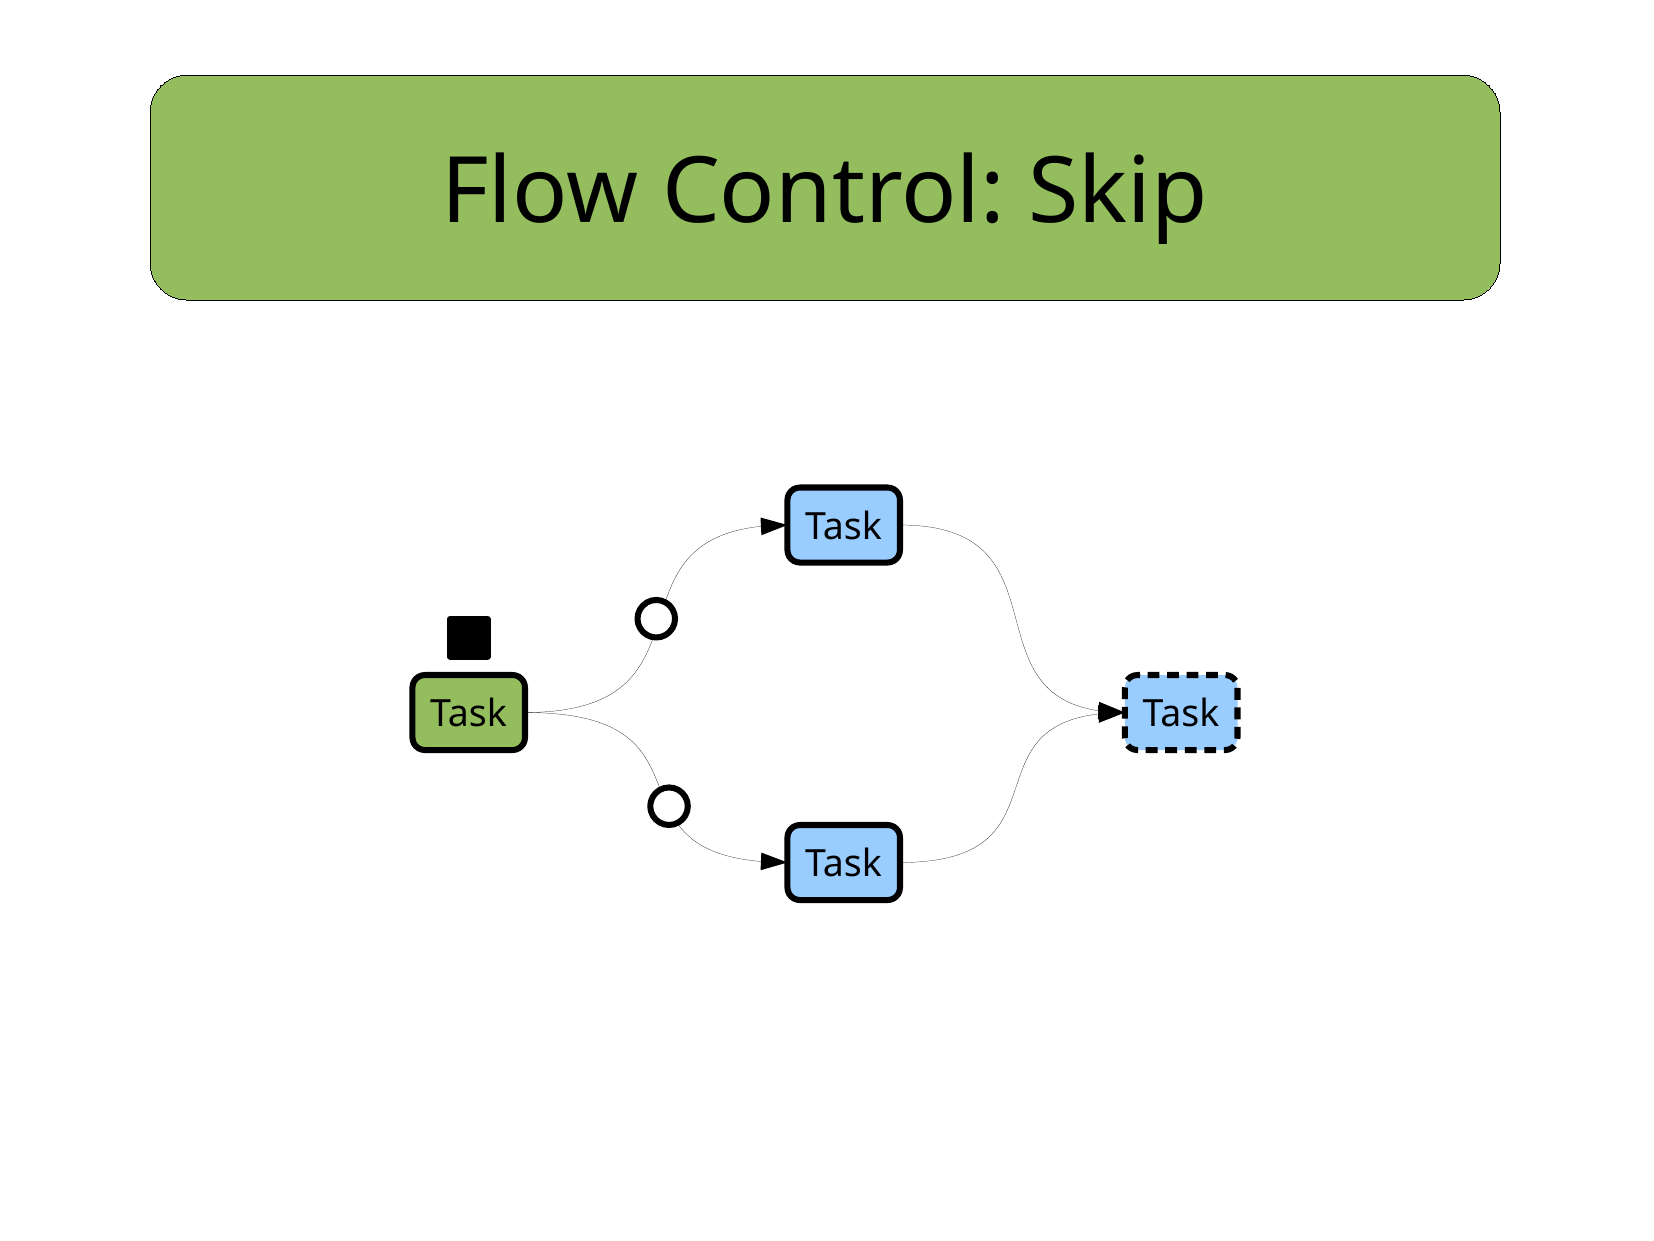

Flow Control: Skip
Task
Task
Task
Task